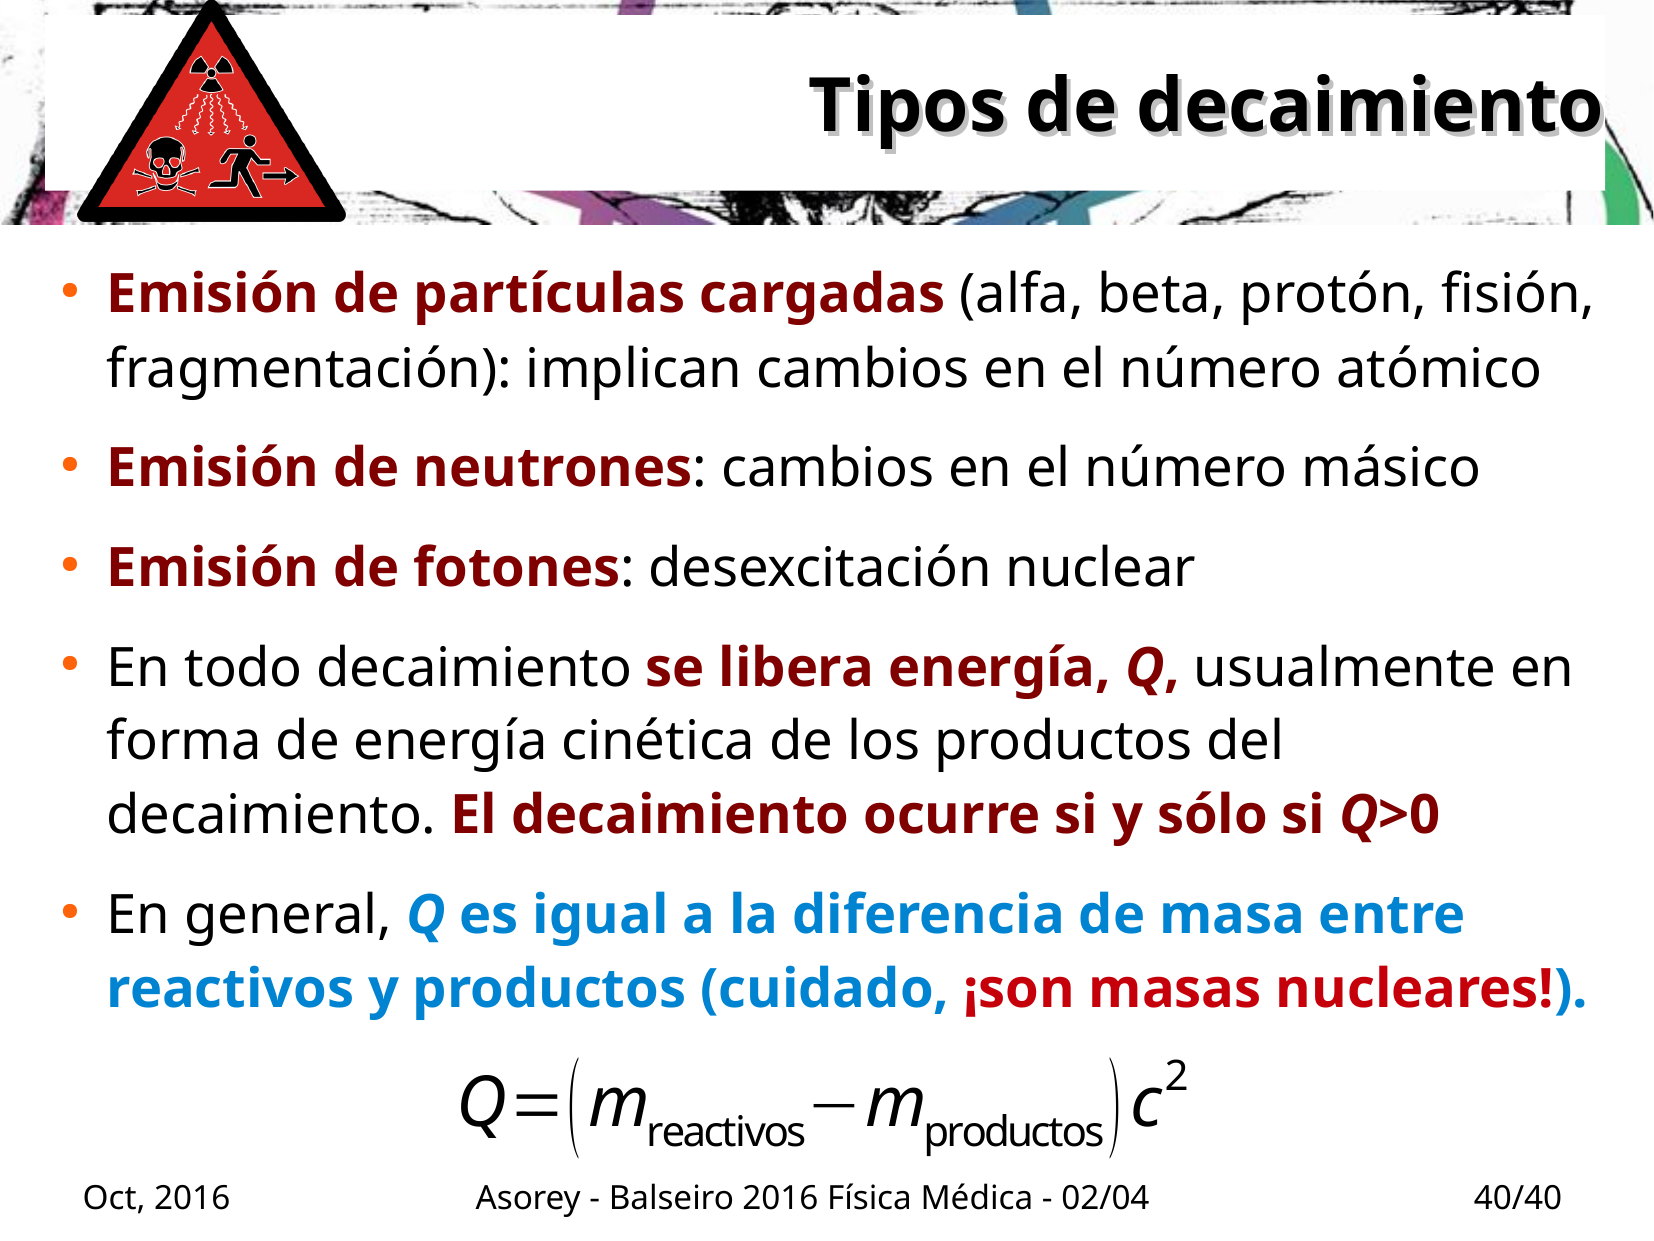

# Tipos de decaimiento
Emisión de partículas cargadas (alfa, beta, protón, fisión, fragmentación): implican cambios en el número atómico
Emisión de neutrones: cambios en el número másico
Emisión de fotones: desexcitación nuclear
En todo decaimiento se libera energía, Q, usualmente en forma de energía cinética de los productos del decaimiento. El decaimiento ocurre si y sólo si Q>0
En general, Q es igual a la diferencia de masa entre reactivos y productos (cuidado, ¡son masas nucleares!).
Oct, 2016
Asorey - Balseiro 2016 Física Médica - 02/04
40